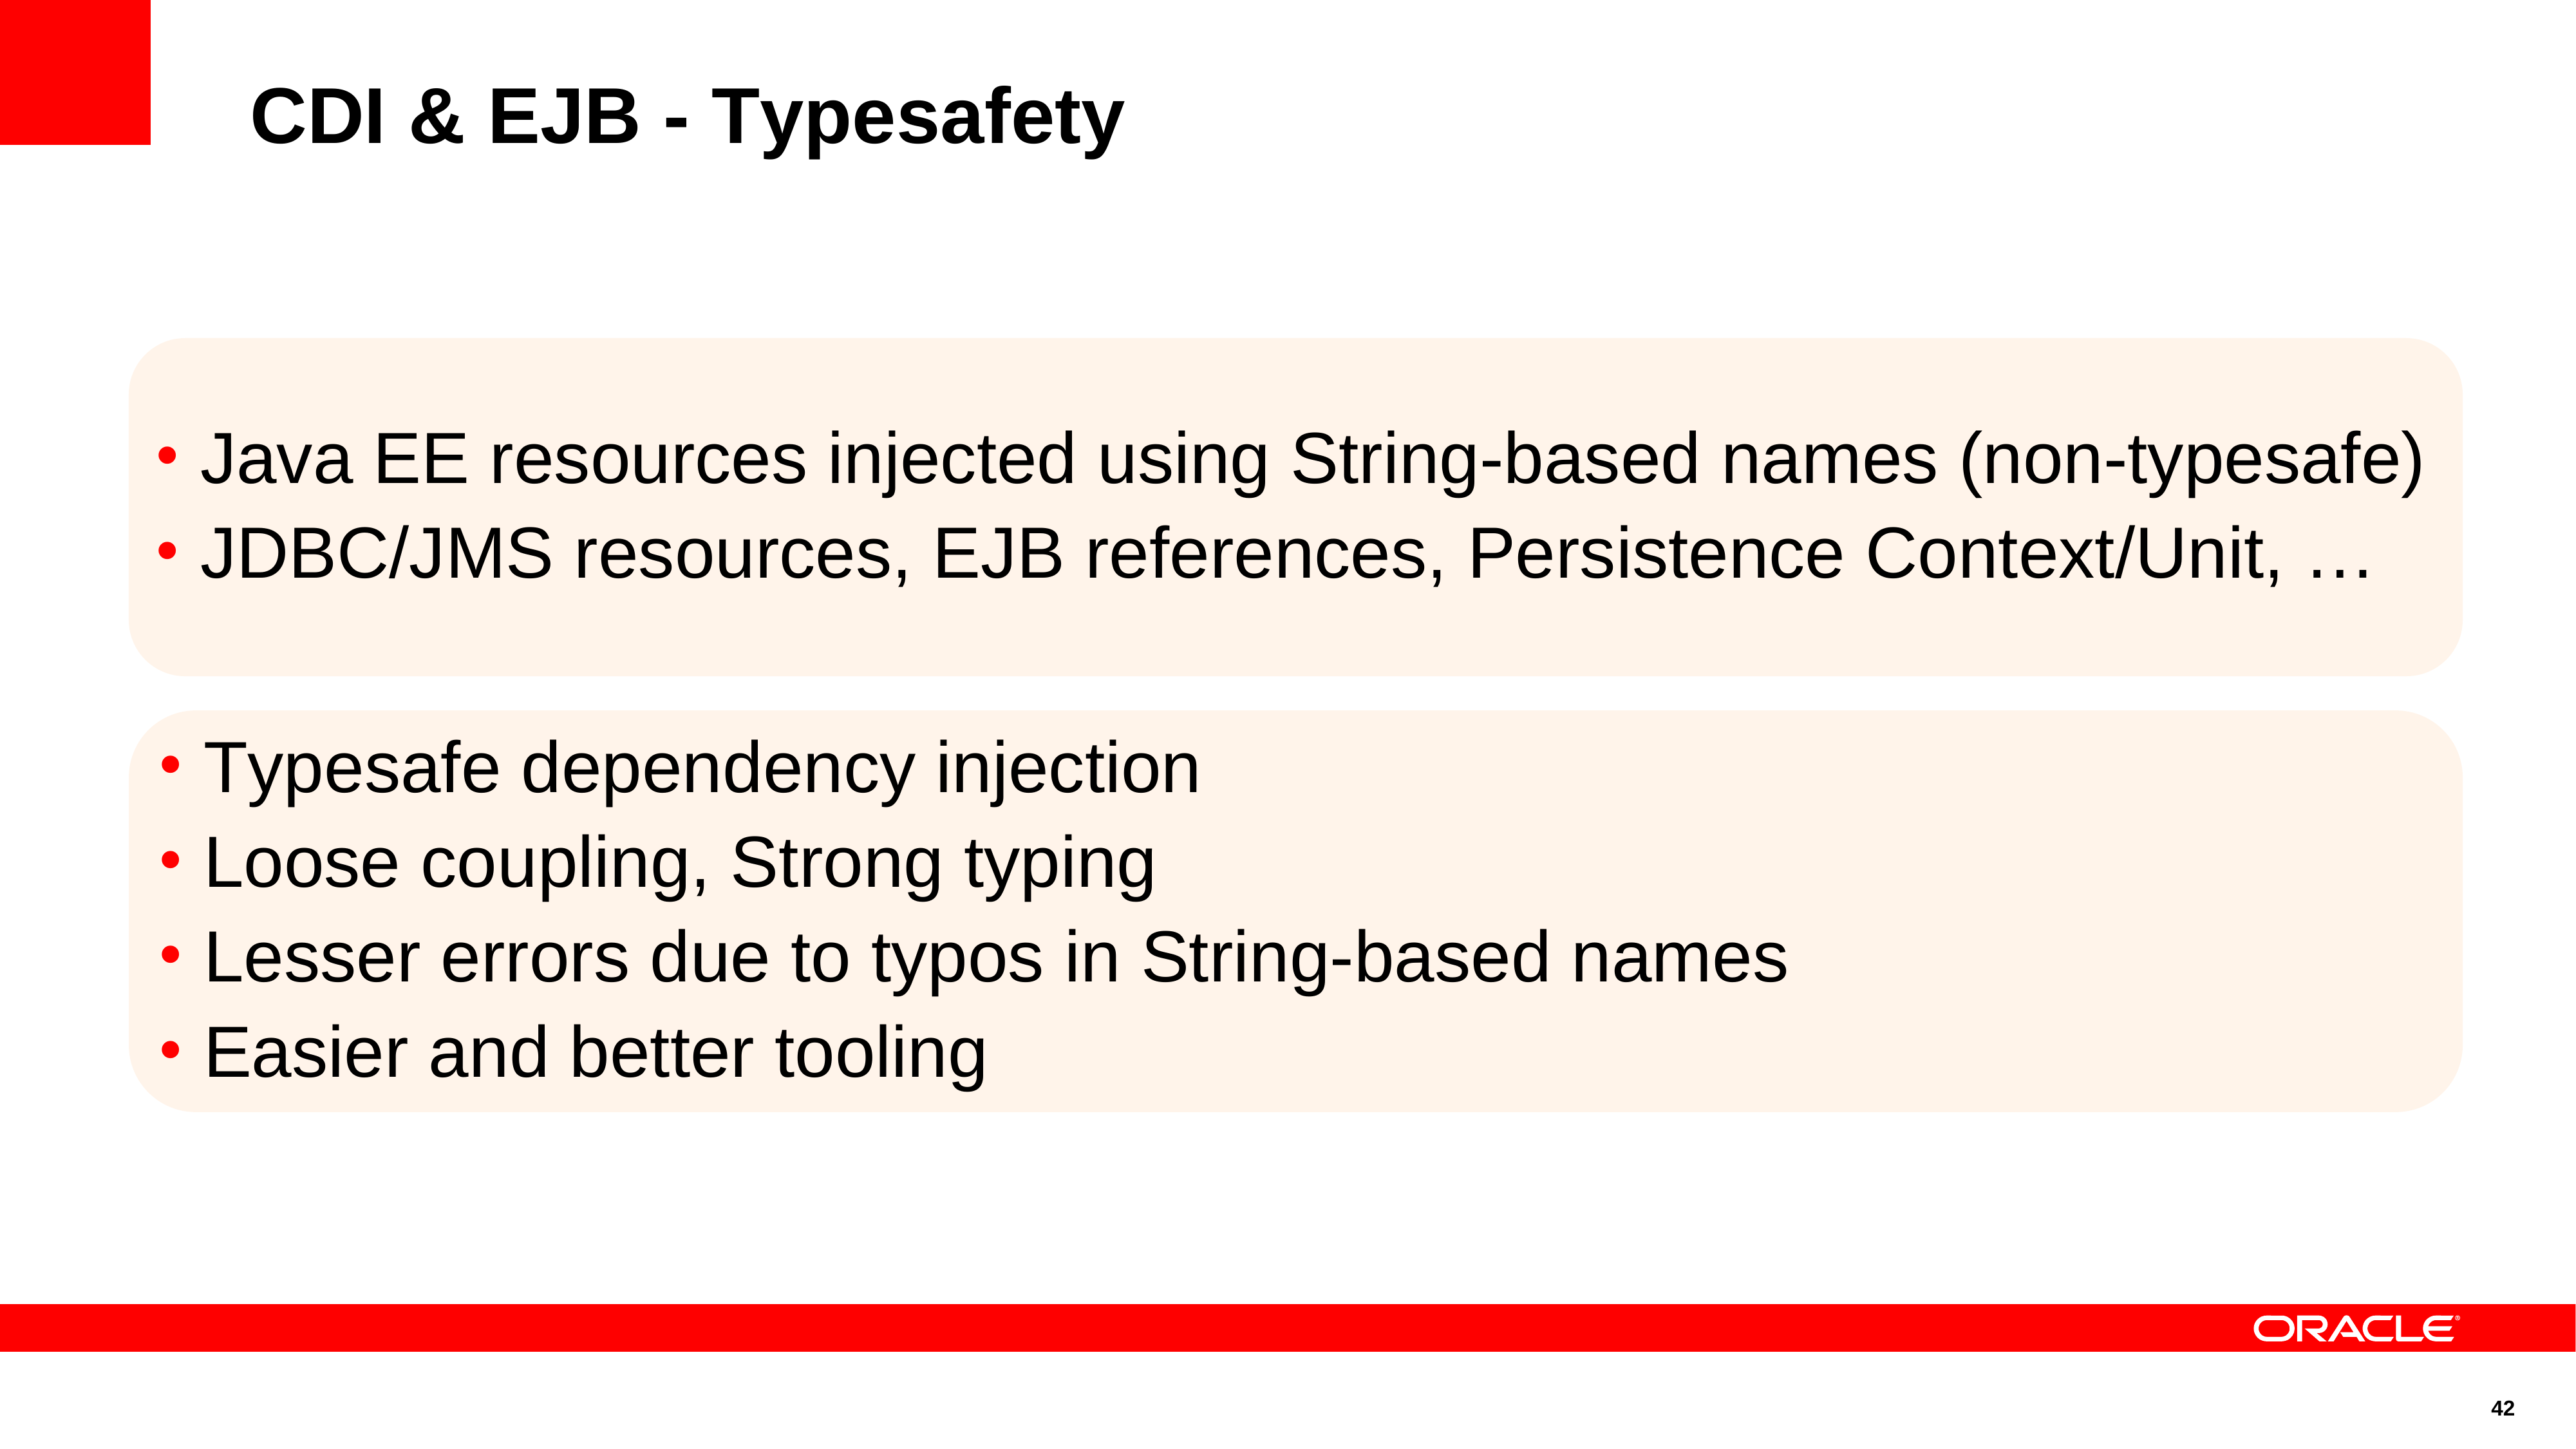

# CDI & EJB - Typesafety
 Java EE resources injected using String-based names (non-typesafe)
 JDBC/JMS resources, EJB references, Persistence Context/Unit, …
 Typesafe dependency injection
 Loose coupling, Strong typing
 Lesser errors due to typos in String-based names
 Easier and better tooling